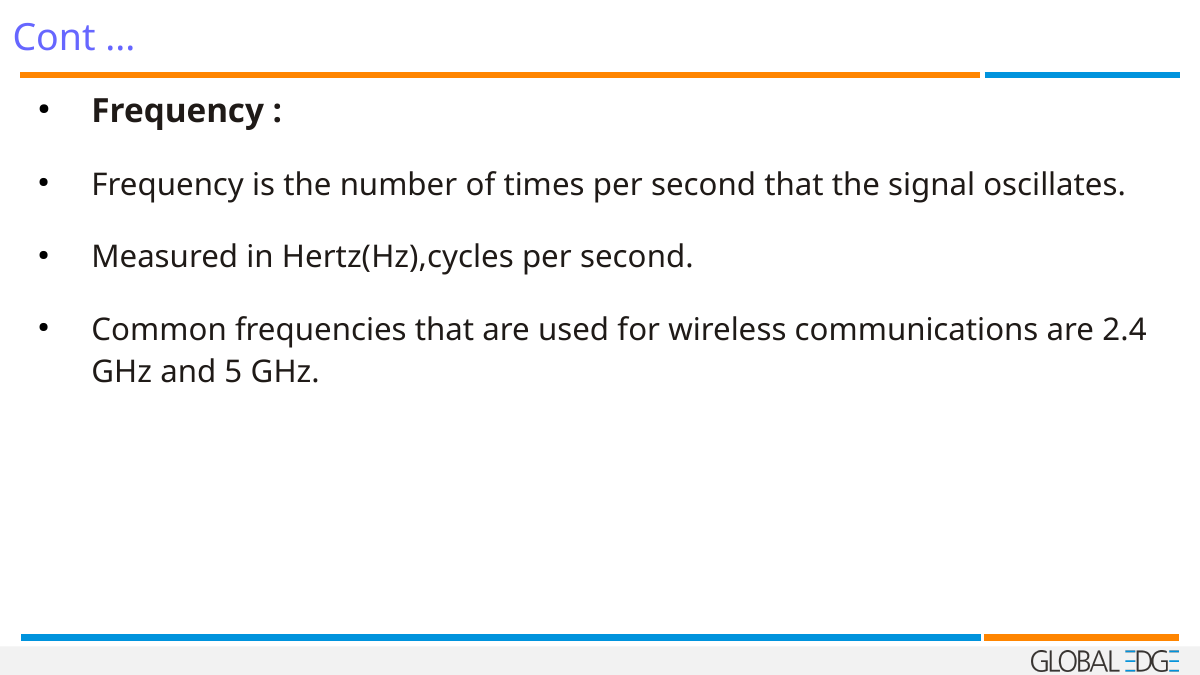

# Cont ...
Frequency :
Frequency is the number of times per second that the signal oscillates.
Measured in Hertz(Hz),cycles per second.
Common frequencies that are used for wireless communications are 2.4 GHz and 5 GHz.